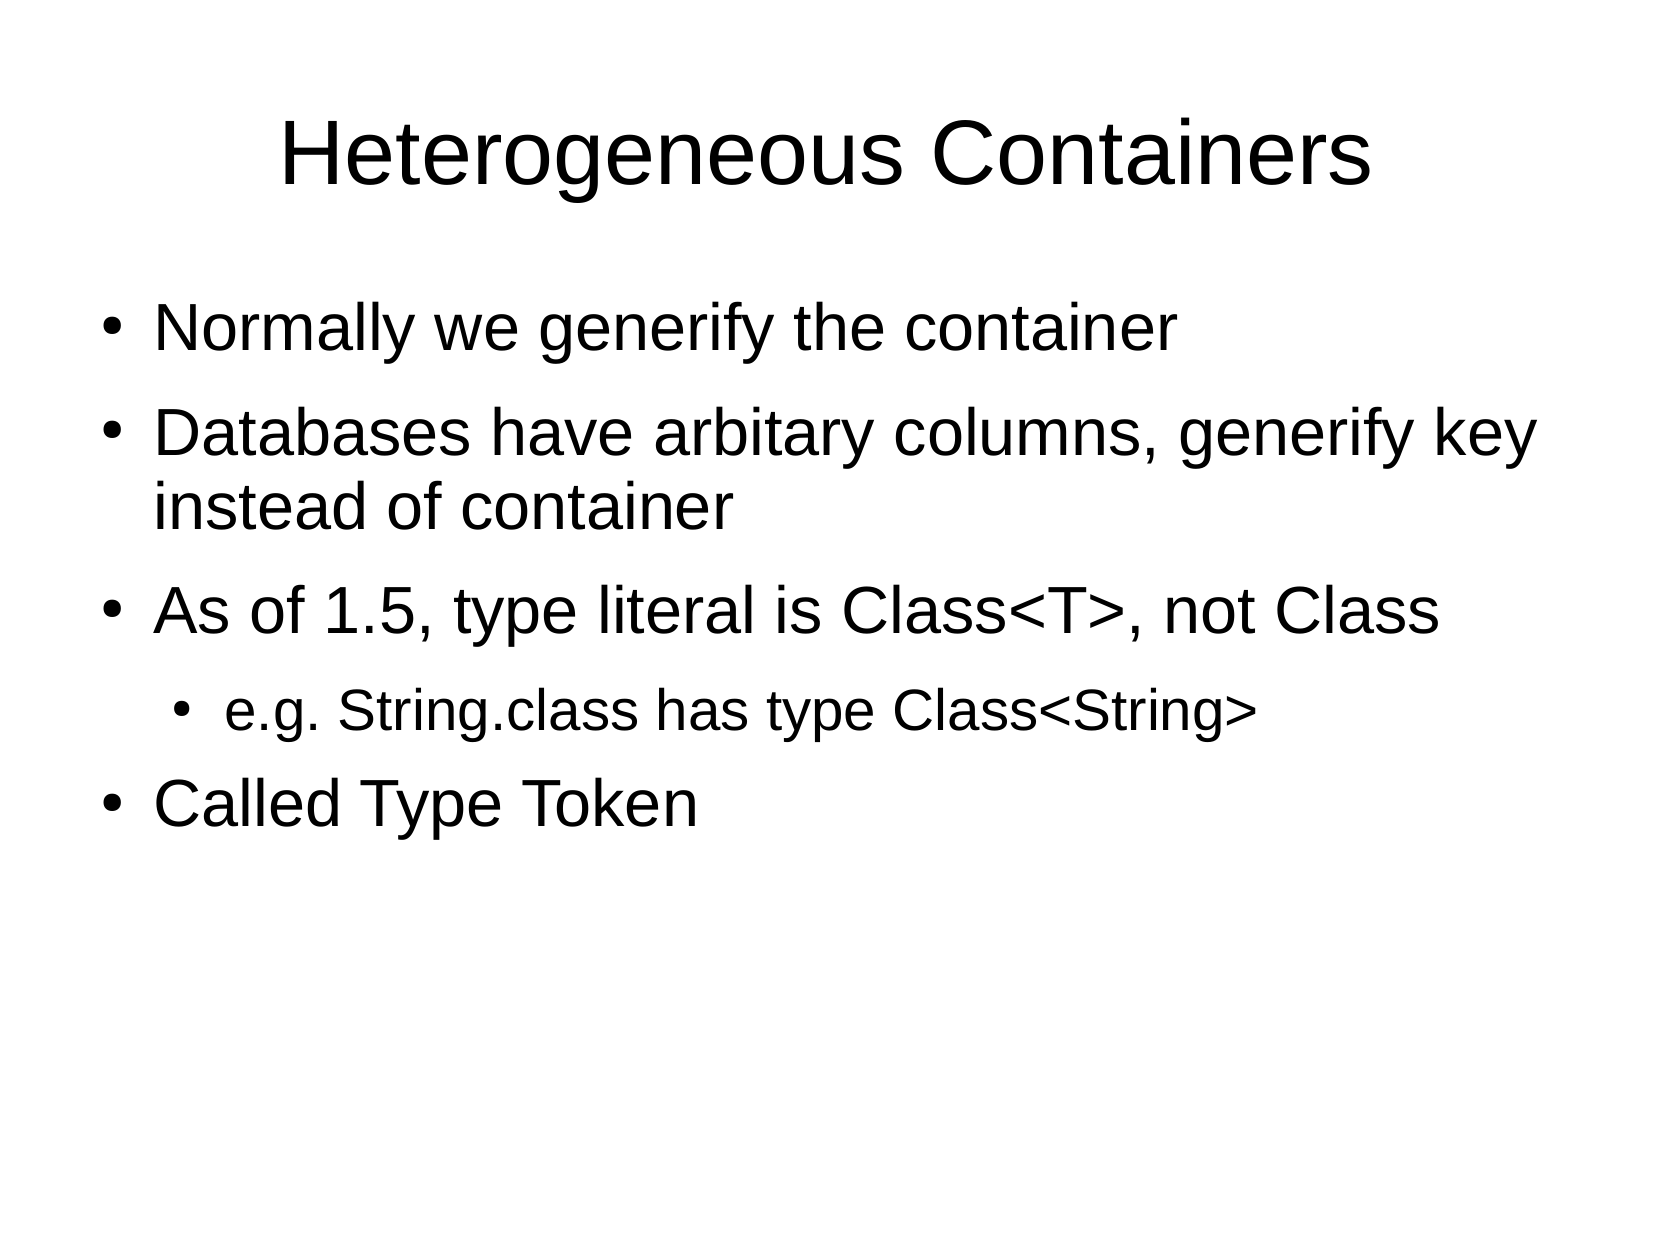

# Heterogeneous Containers
Normally we generify the container
Databases have arbitary columns, generify key instead of container
As of 1.5, type literal is Class<T>, not Class
e.g. String.class has type Class<String>
Called Type Token